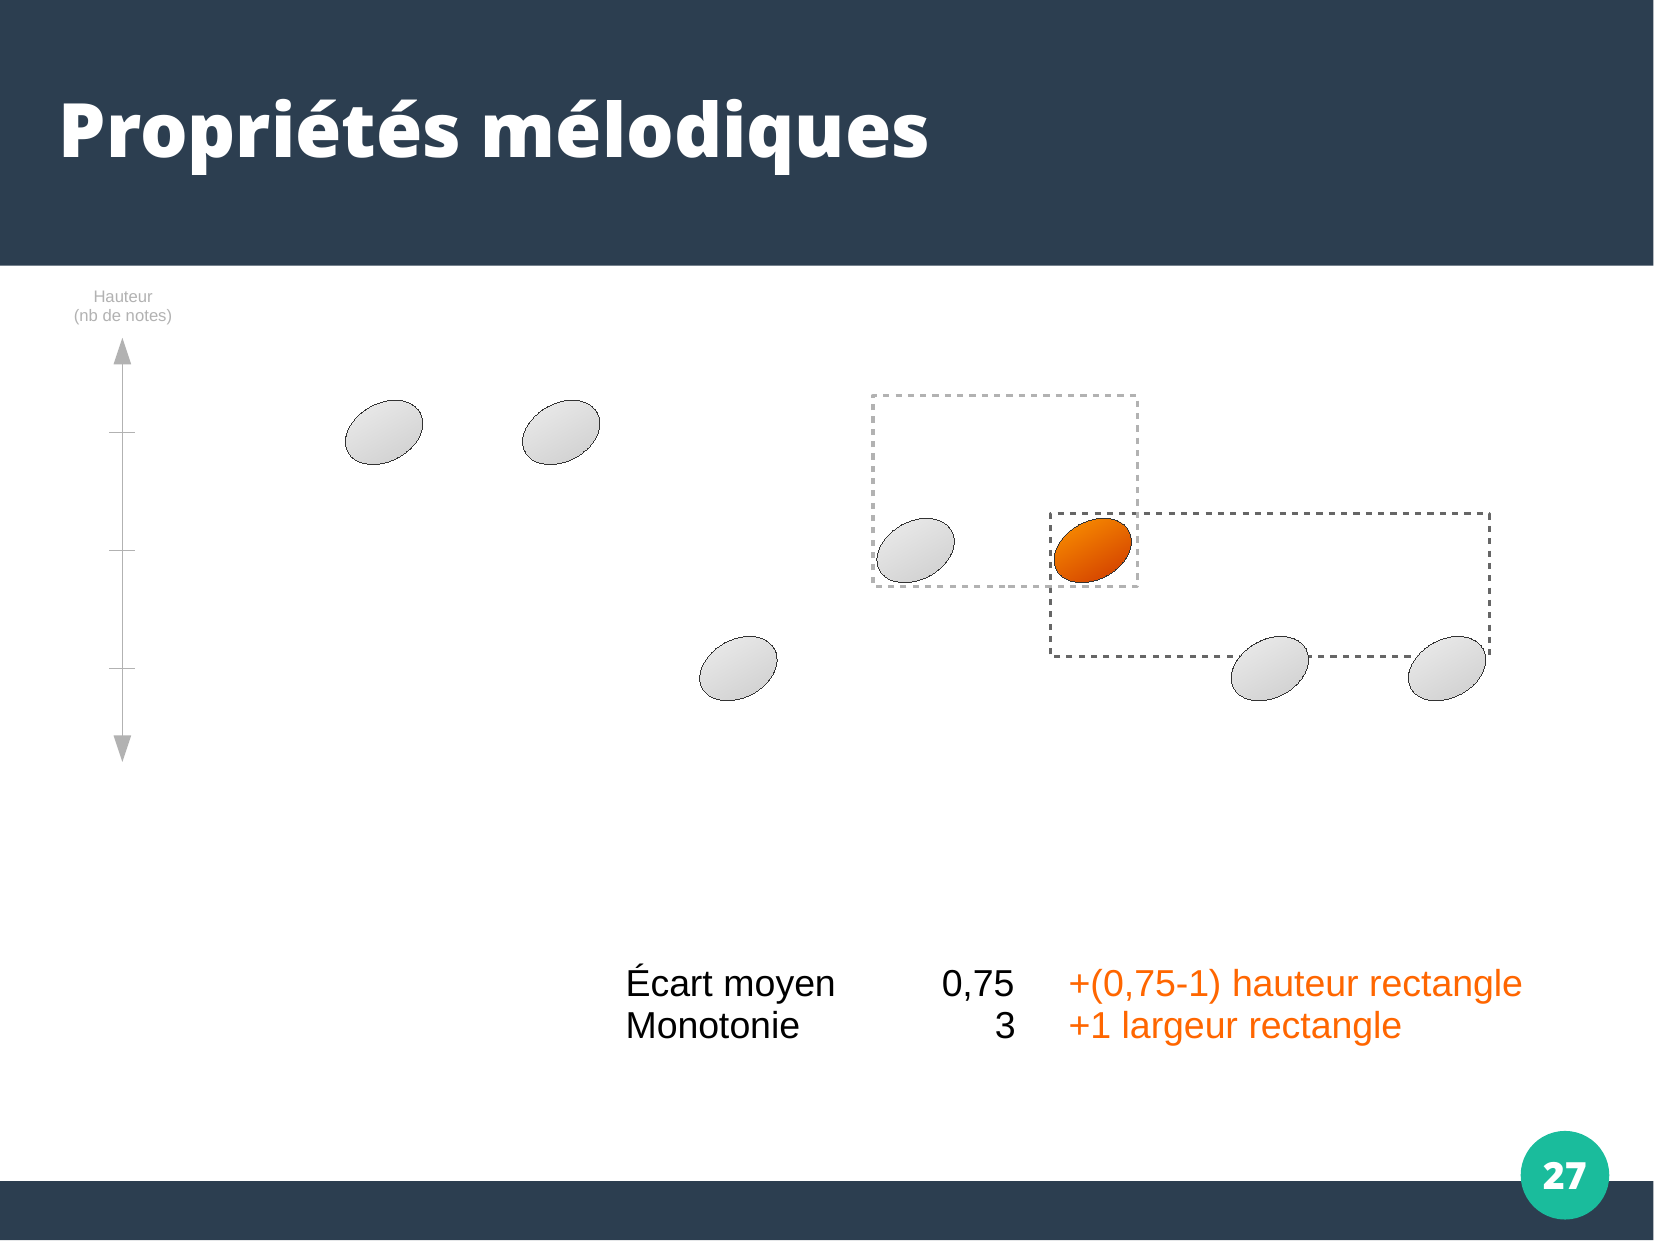

# Propriétés mélodiques
Hauteur
(nb de notes)
Écart moyen		 0,75	+(0,75-1) hauteur rectangle
Monotonie			3	+1 largeur rectangle
27